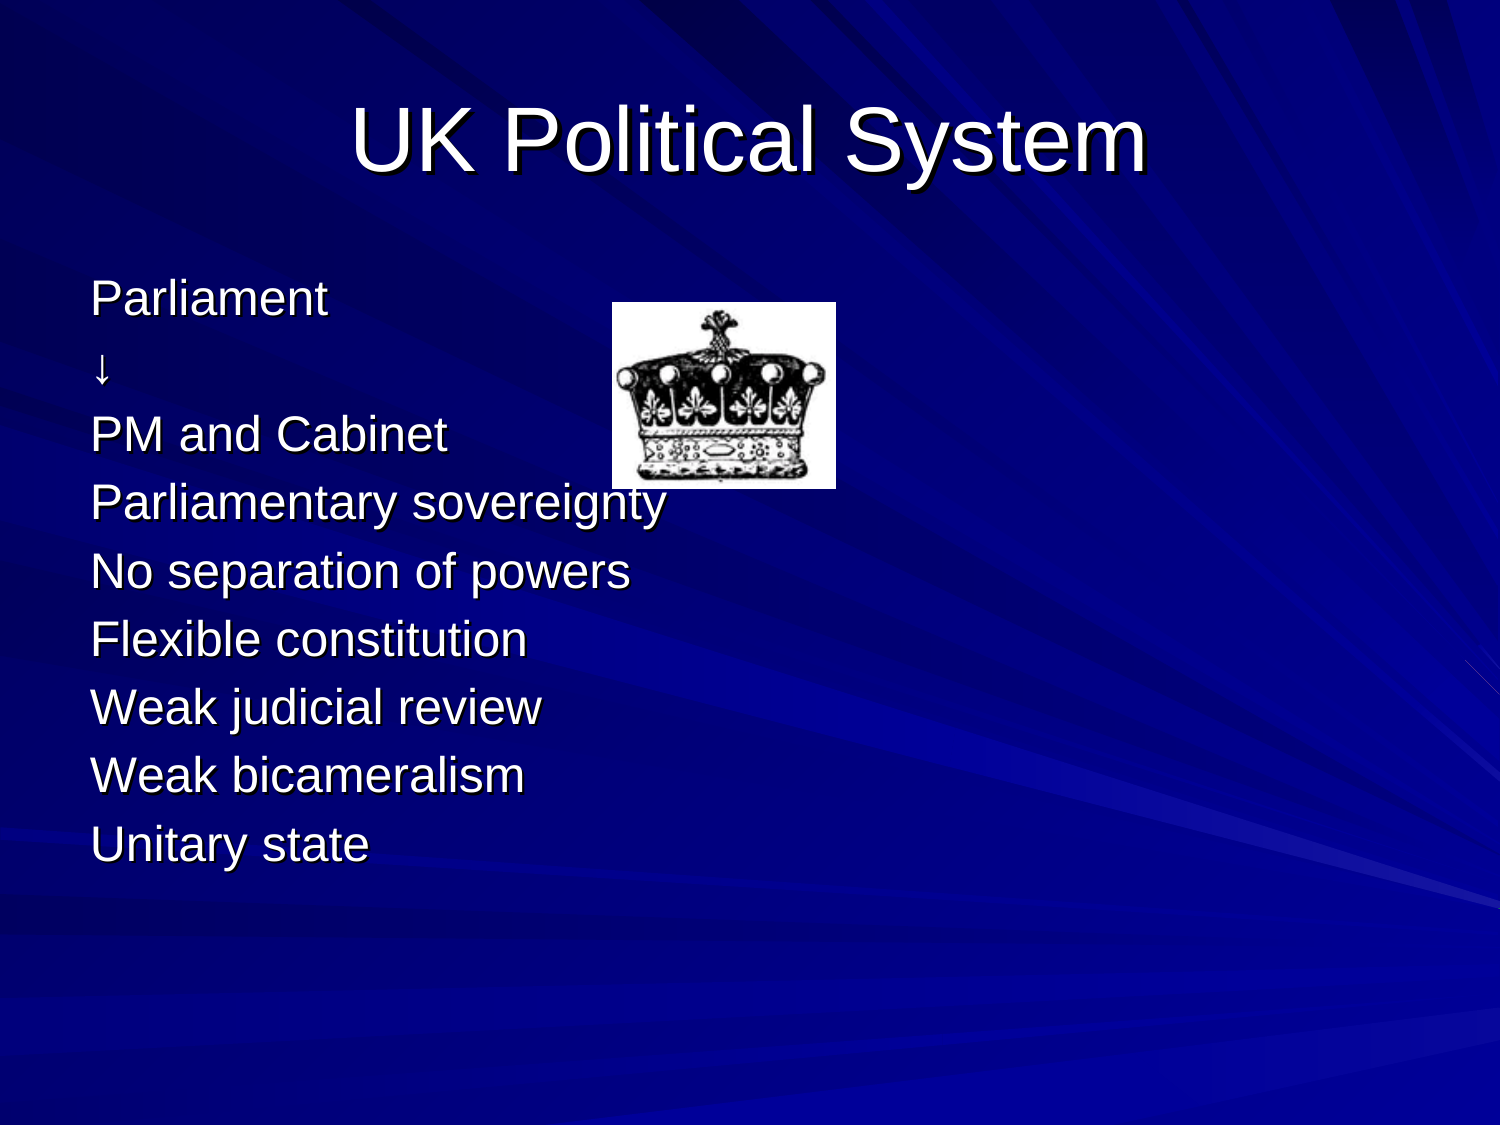

# UK Political System
Parliament
↓
PM and Cabinet
Parliamentary sovereignty
No separation of powers
Flexible constitution
Weak judicial review
Weak bicameralism
Unitary state